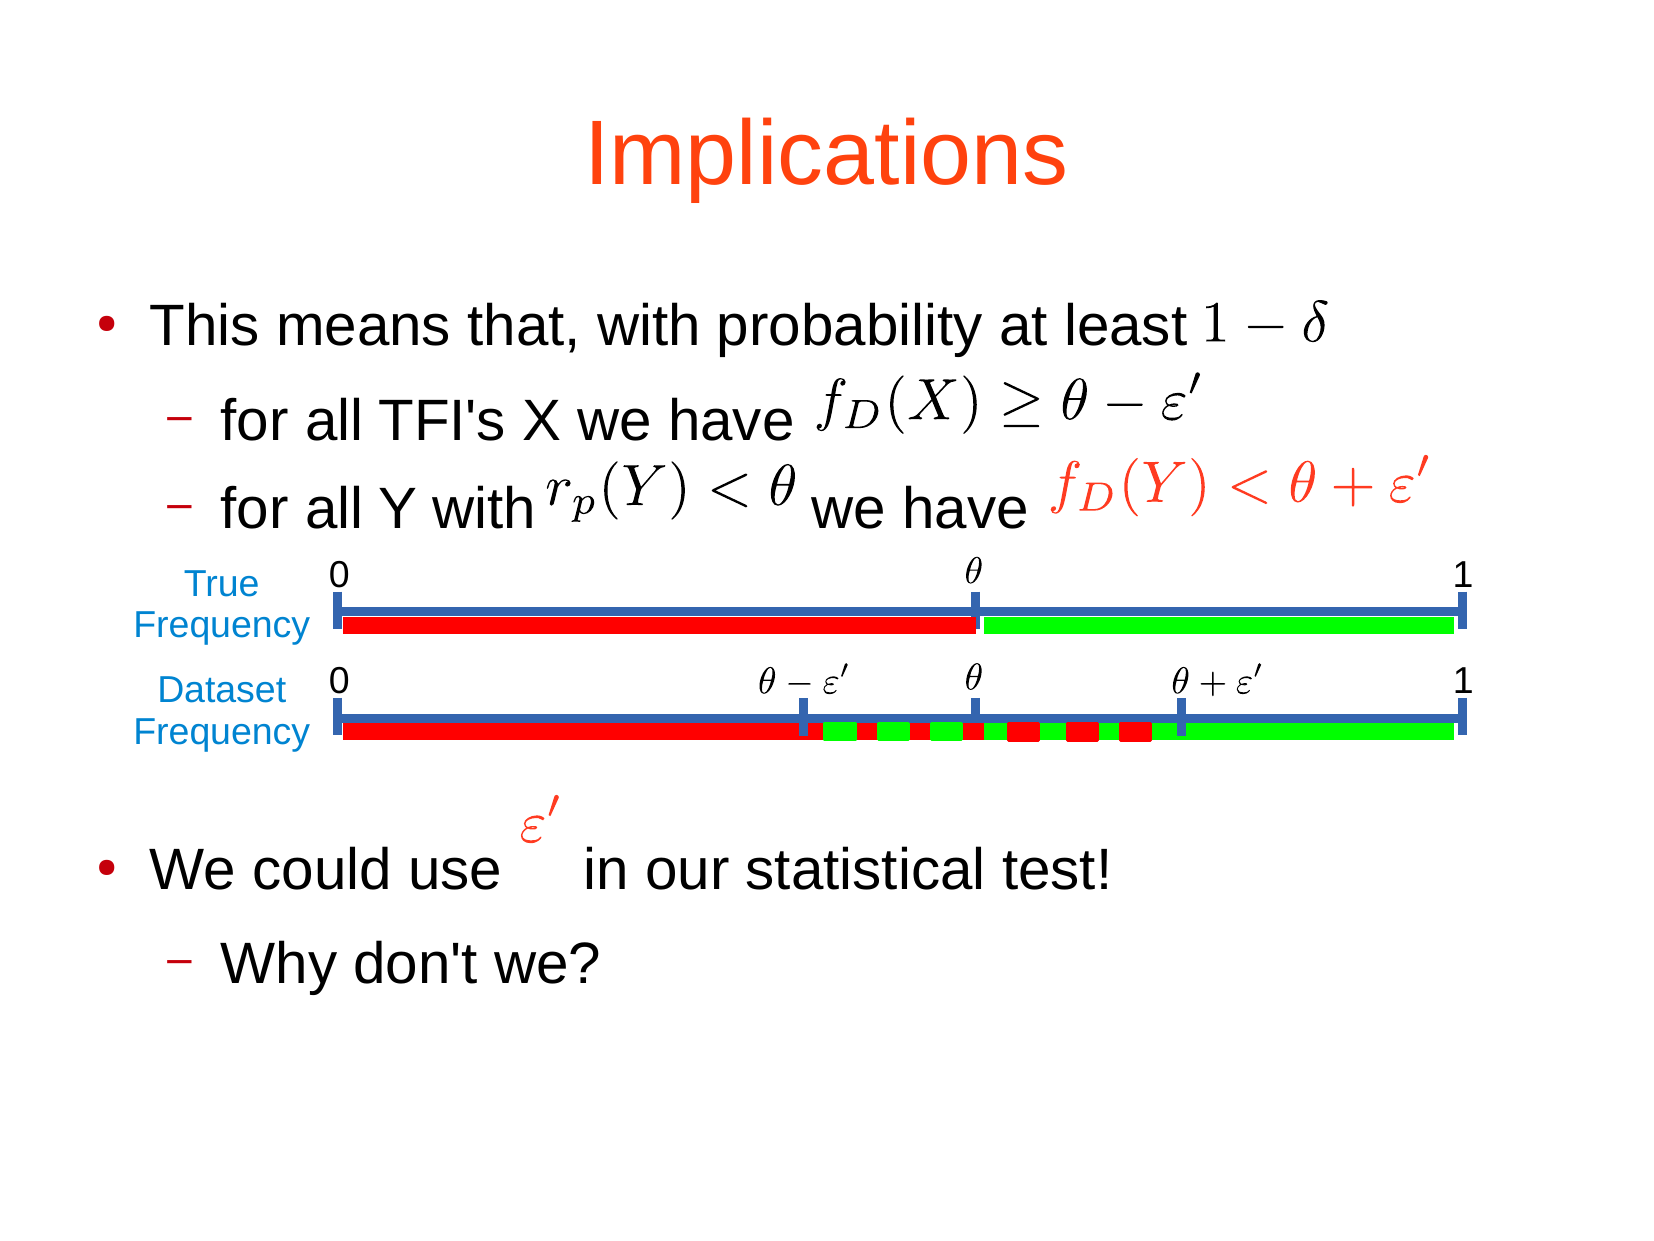

# Implications
This means that, with probability at least
for all TFI's X we have
for all Y with we have
We could use in our statistical test!
Why don't we?
0
1
True
Frequency
0
1
Dataset
Frequency